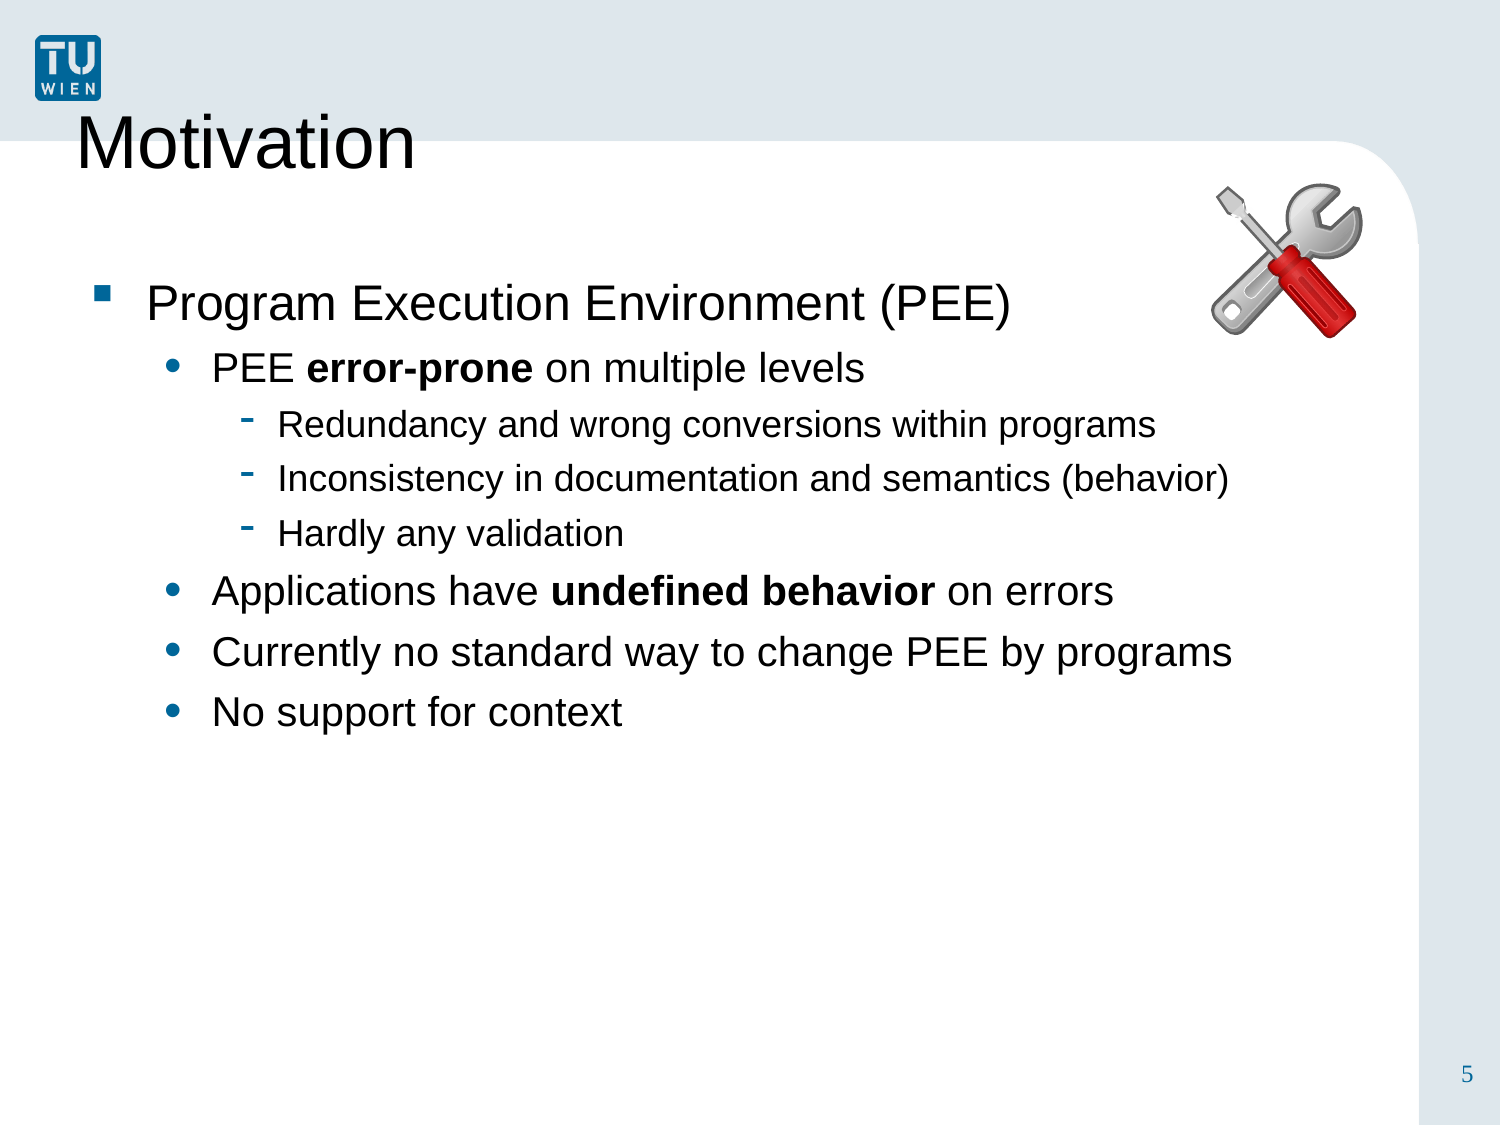

# Motivation
Program Execution Environment (PEE)
PEE error-prone on multiple levels
Redundancy and wrong conversions within programs
Inconsistency in documentation and semantics (behavior)
Hardly any validation
Applications have undefined behavior on errors
Currently no standard way to change PEE by programs
No support for context
5